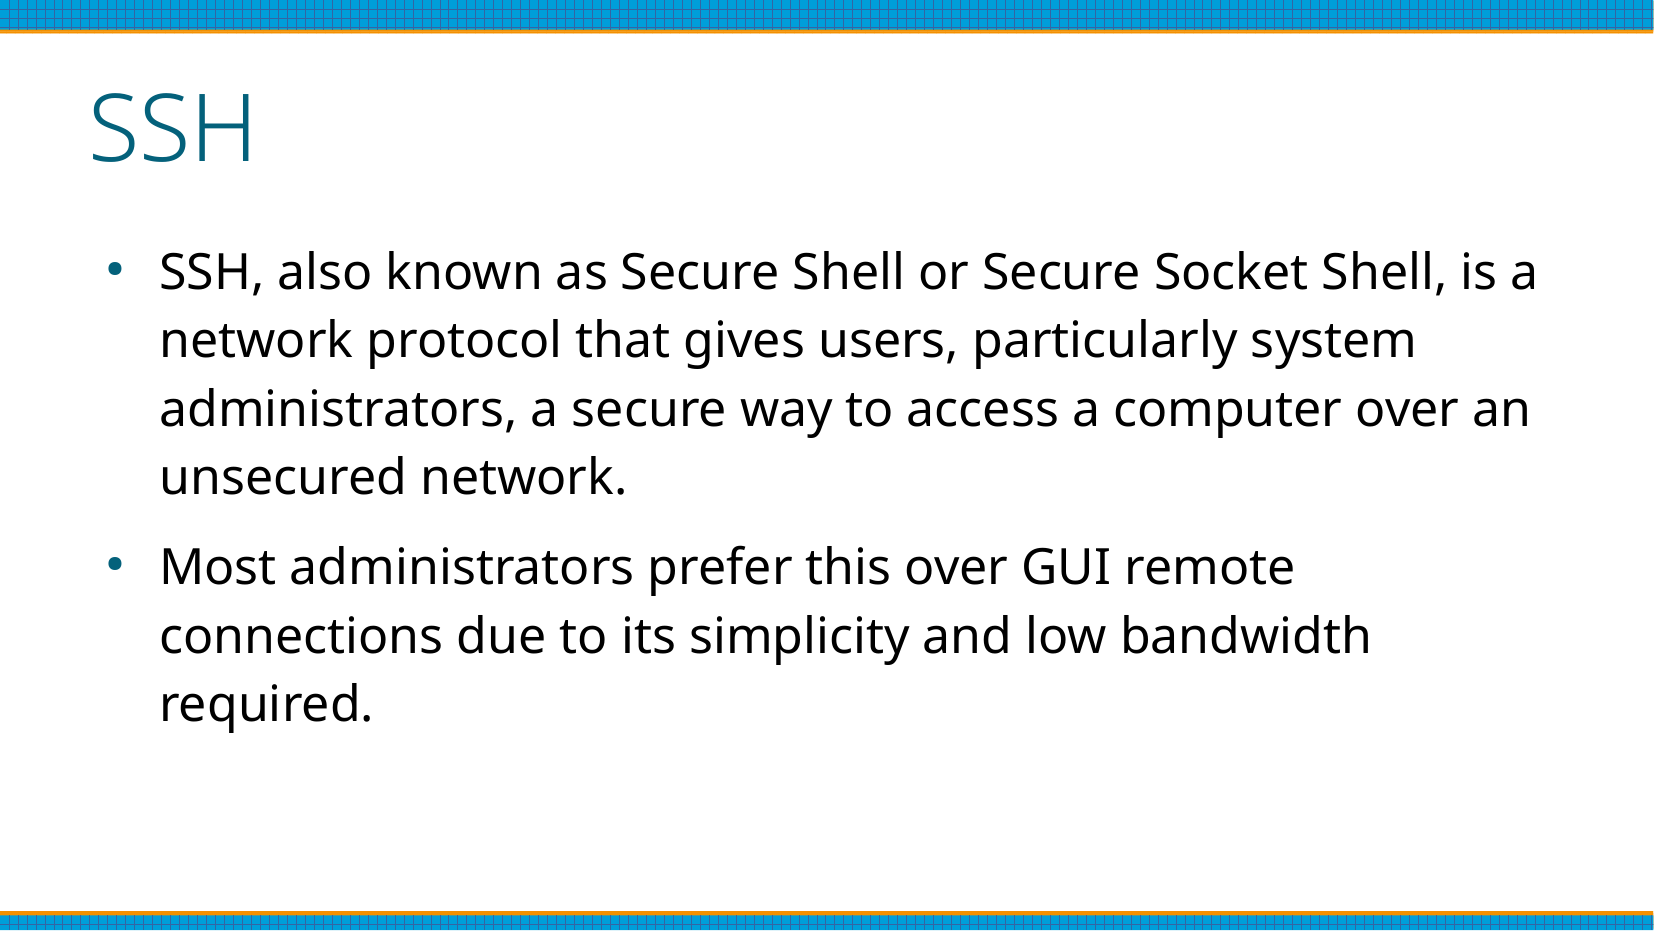

# SSH
SSH, also known as Secure Shell or Secure Socket Shell, is a network protocol that gives users, particularly system administrators, a secure way to access a computer over an unsecured network.
Most administrators prefer this over GUI remote connections due to its simplicity and low bandwidth required.